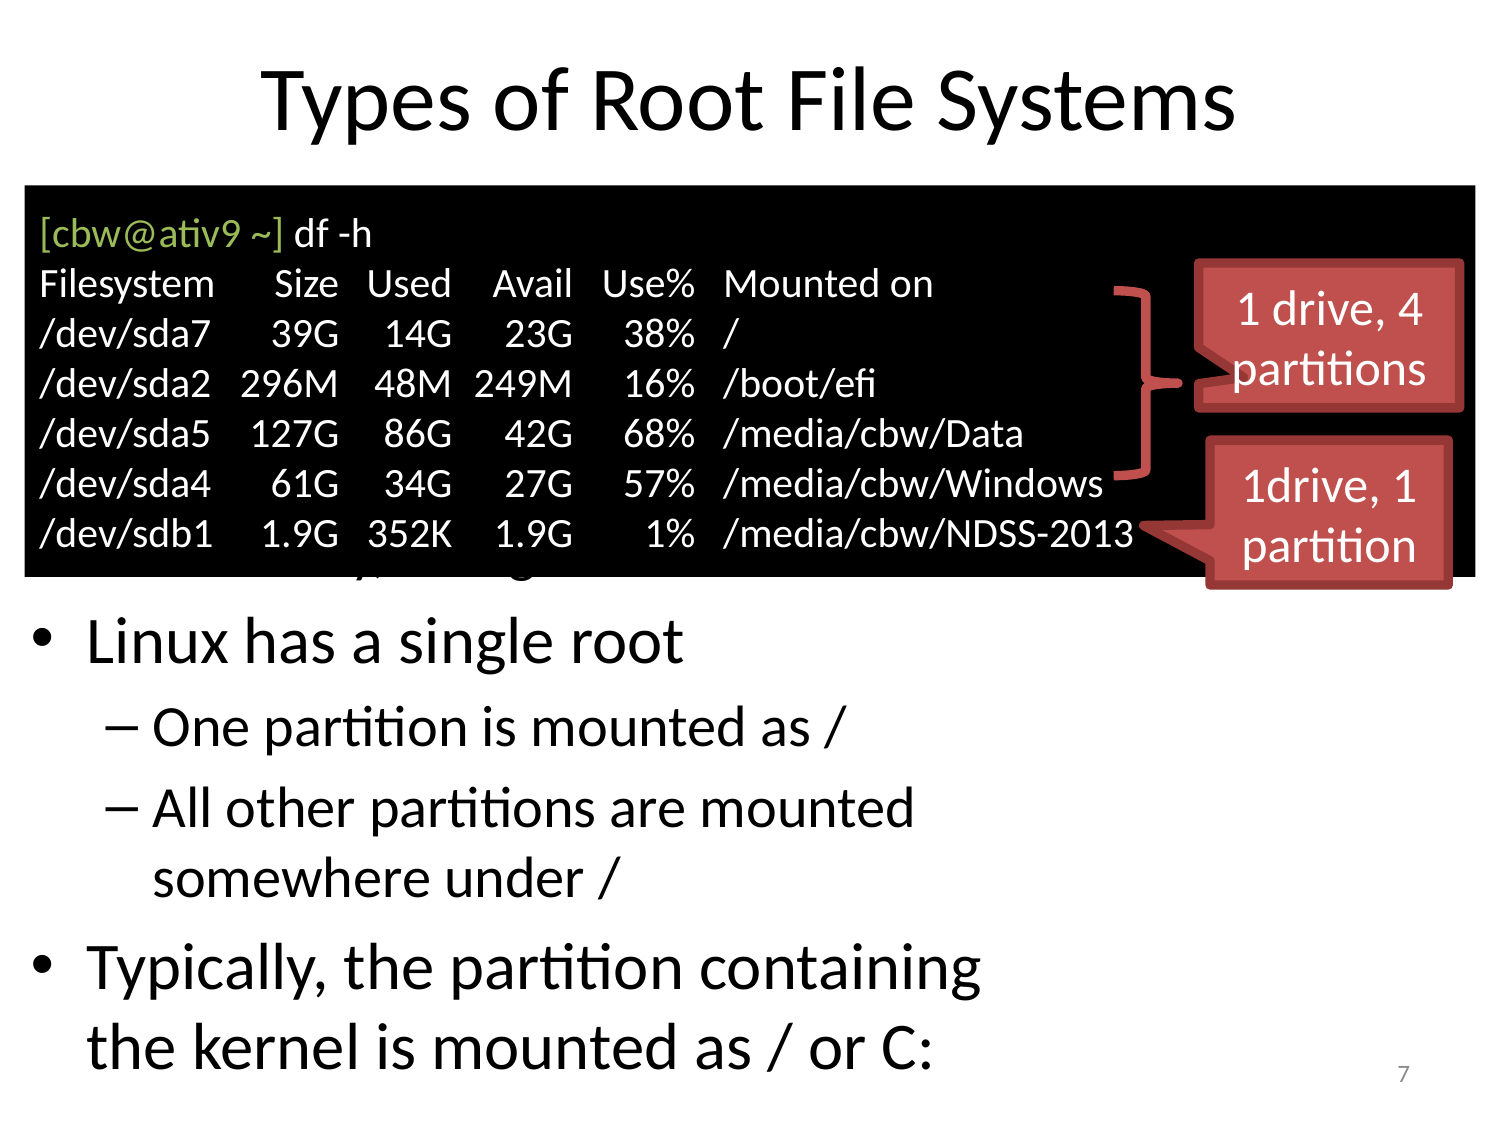

# Types of Root File Systems
Windows exposes a multi-rooted system
Each device and partition is assigned a letter
Internally, a single root is maintained
Linux has a single root
One partition is mounted as /
All other partitions are mounted somewhere under /
Typically, the partition containing the kernel is mounted as / or C:
[cbw@ativ9 ~] df -h
Filesystem	Size	Used	Avail	Use%	Mounted on
/dev/sda7	39G	14G	23G	38%	/
/dev/sda2	296M	48M	249M	16%	/boot/efi
/dev/sda5	127G	86G	42G	68%	/media/cbw/Data
/dev/sda4	61G	34G	27G	57%	/media/cbw/Windows
/dev/sdb1	1.9G	352K	1.9G	1%	/media/cbw/NDSS-2013
1 drive, 4 partitions
1drive, 1 partition